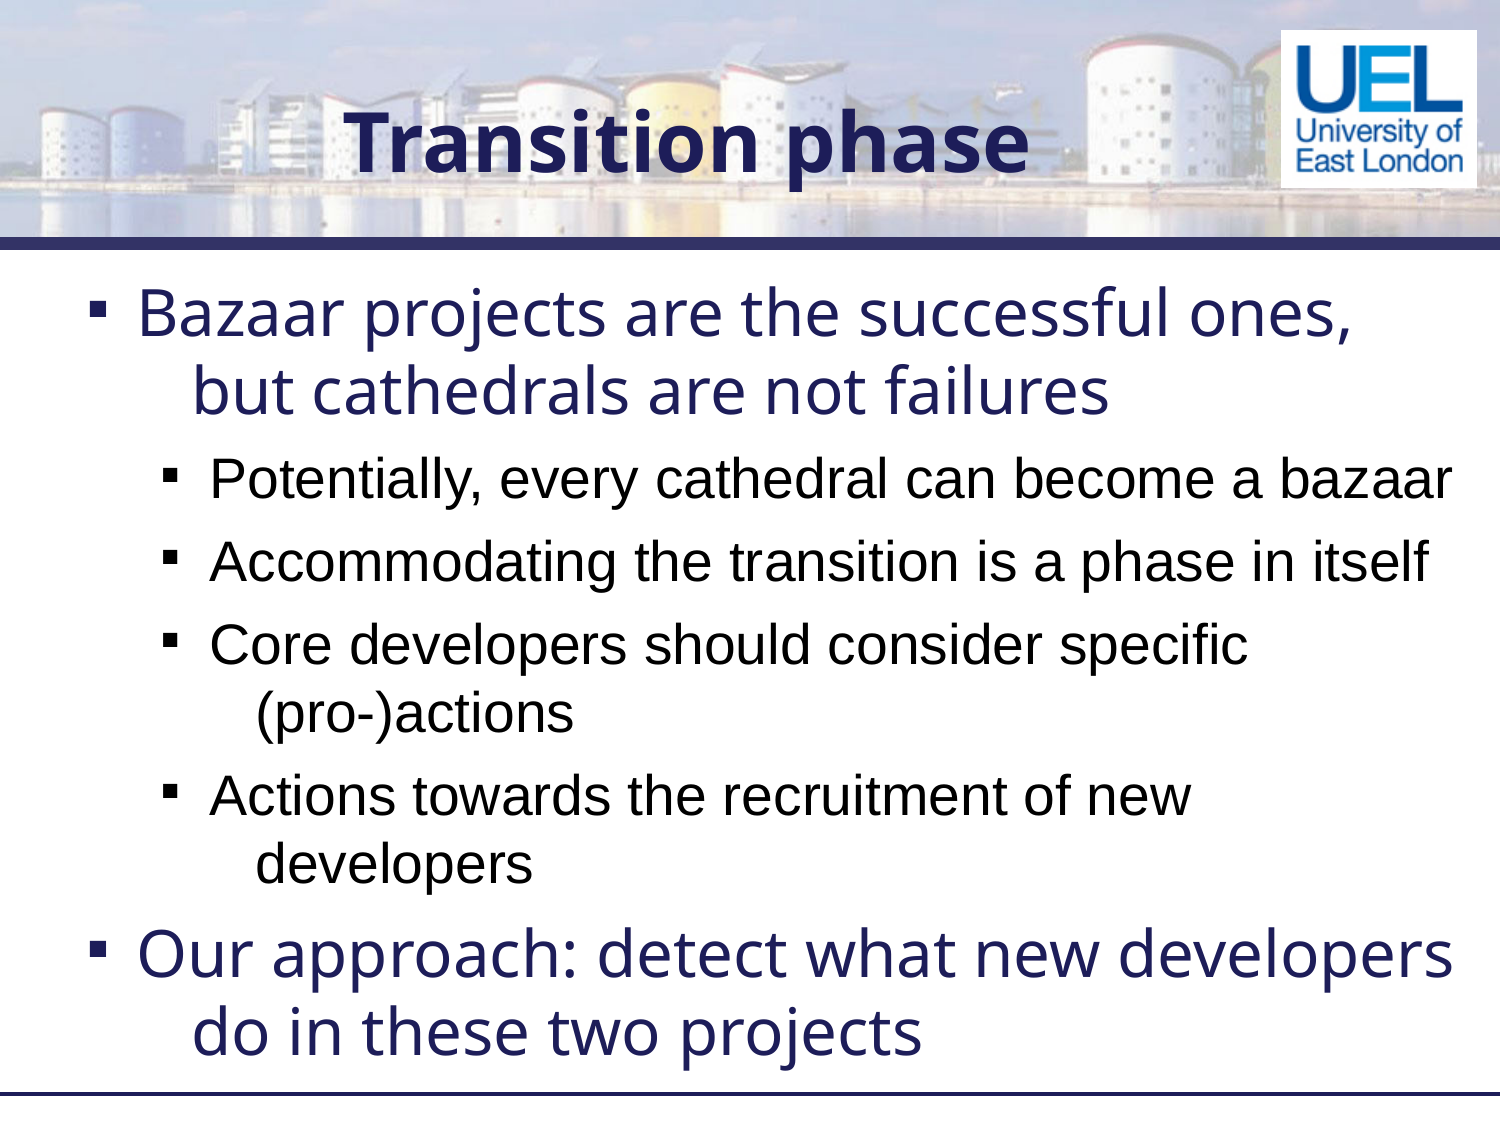

# Transition phase
Bazaar projects are the successful ones, but cathedrals are not failures
Potentially, every cathedral can become a bazaar
Accommodating the transition is a phase in itself
Core developers should consider specific (pro-)actions
Actions towards the recruitment of new developers
Our approach: detect what new developers do in these two projects